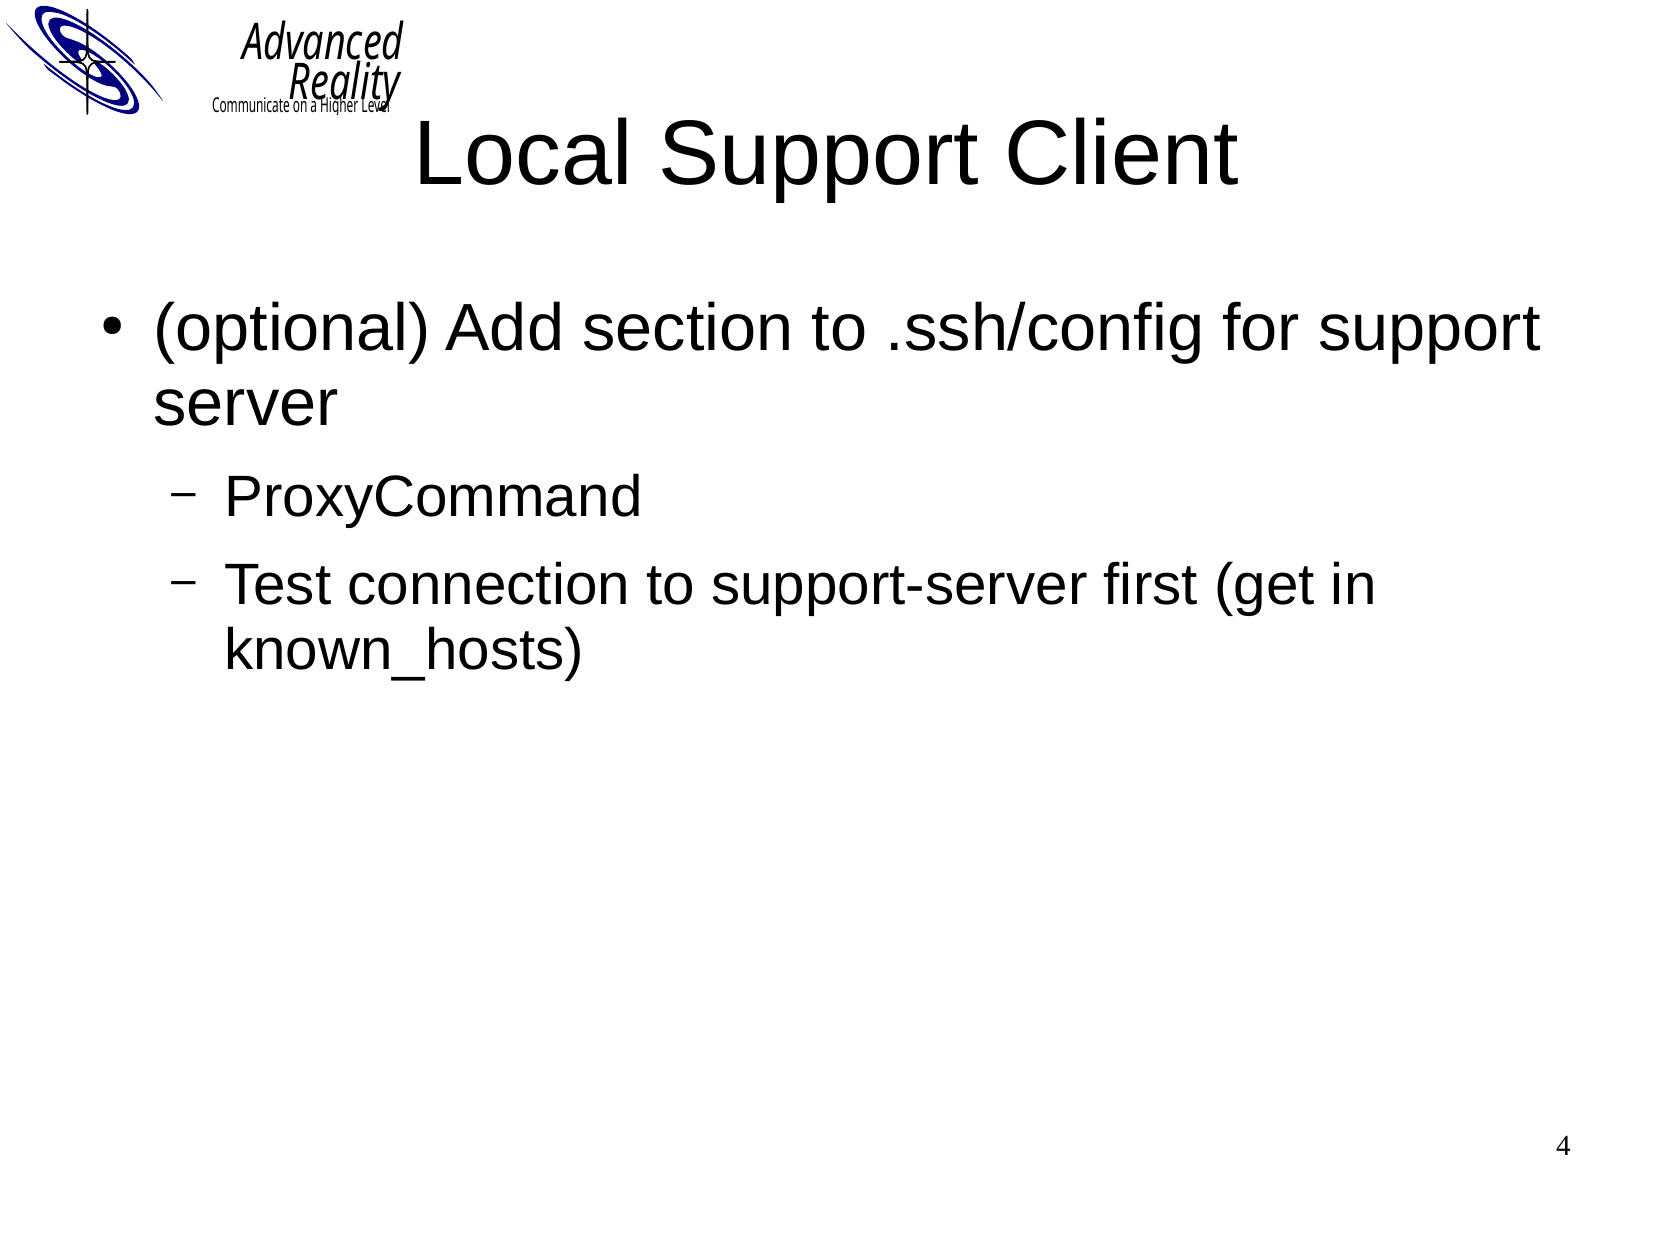

# Local Support Client
(optional) Add section to .ssh/config for support server
ProxyCommand
Test connection to support-server first (get in known_hosts)
4